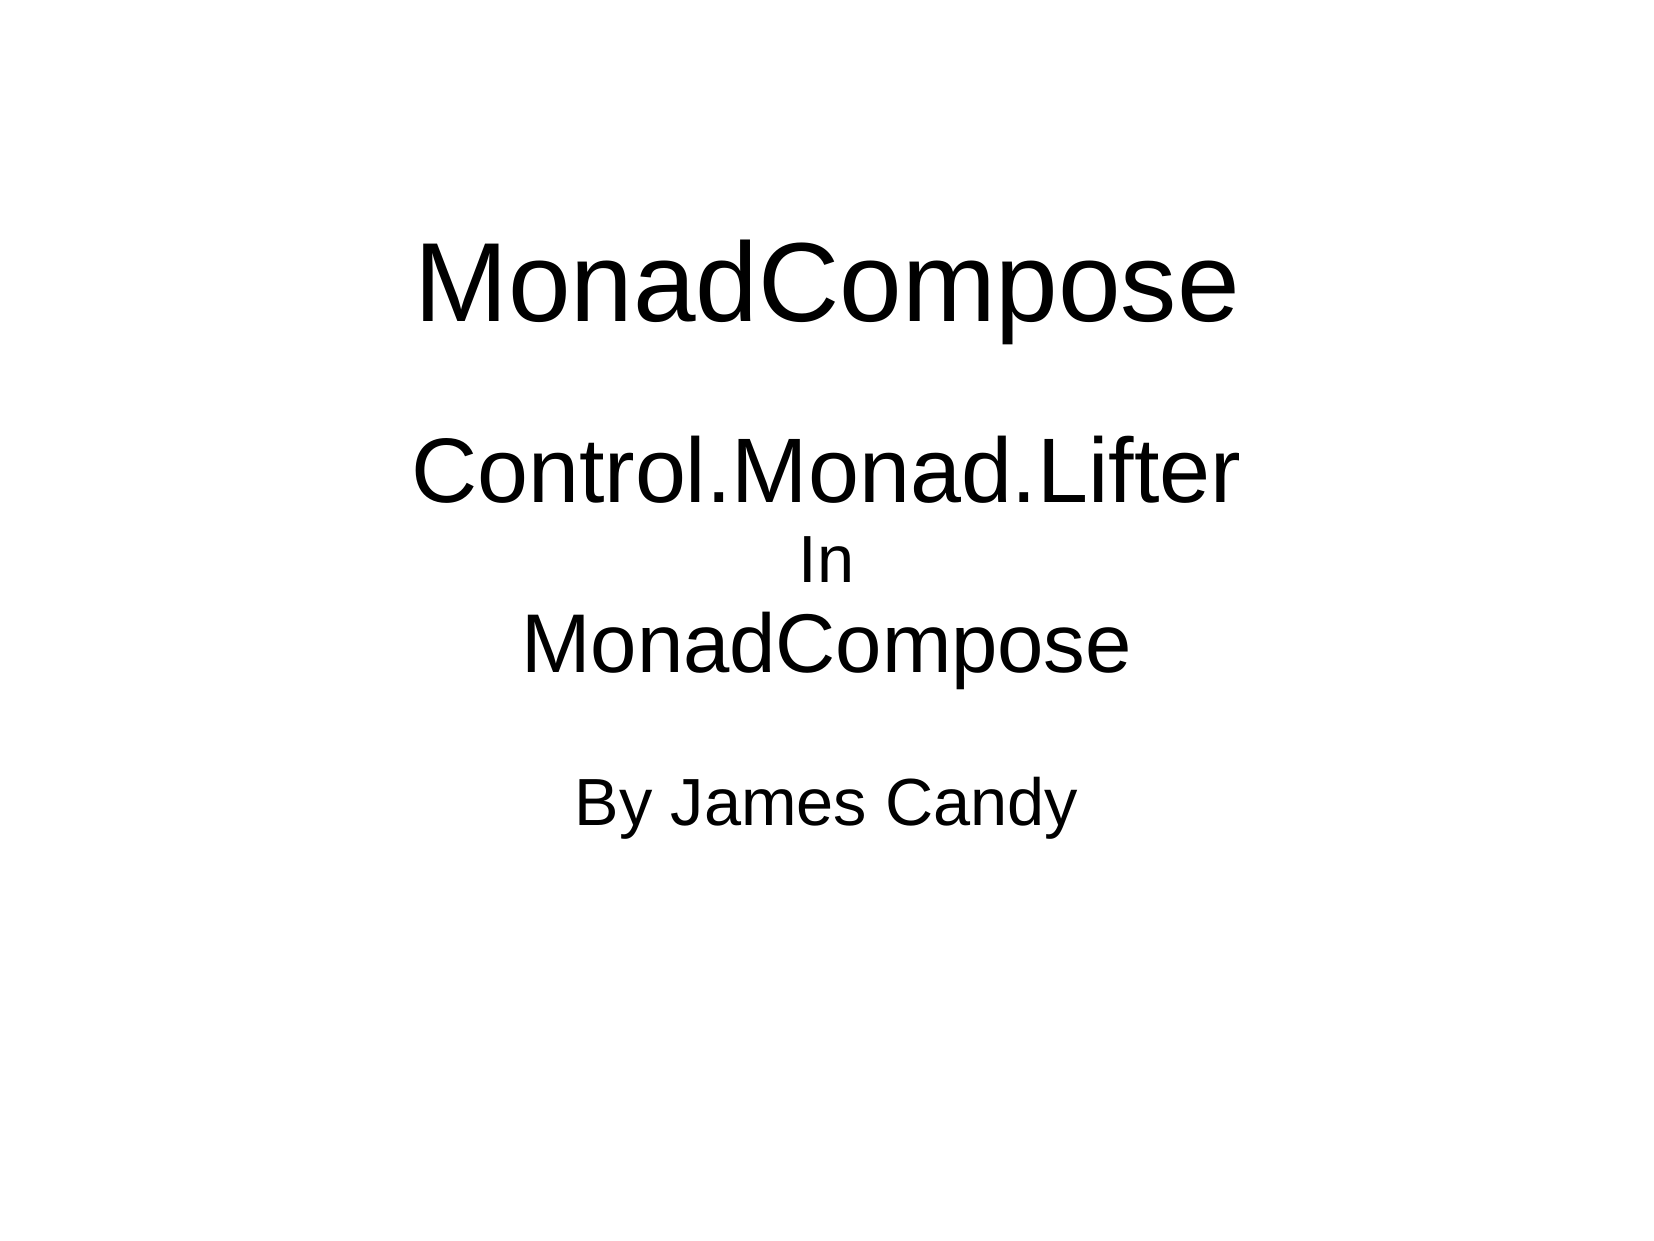

# MonadCompose
Control.Monad.Lifter
In
MonadCompose
By James Candy